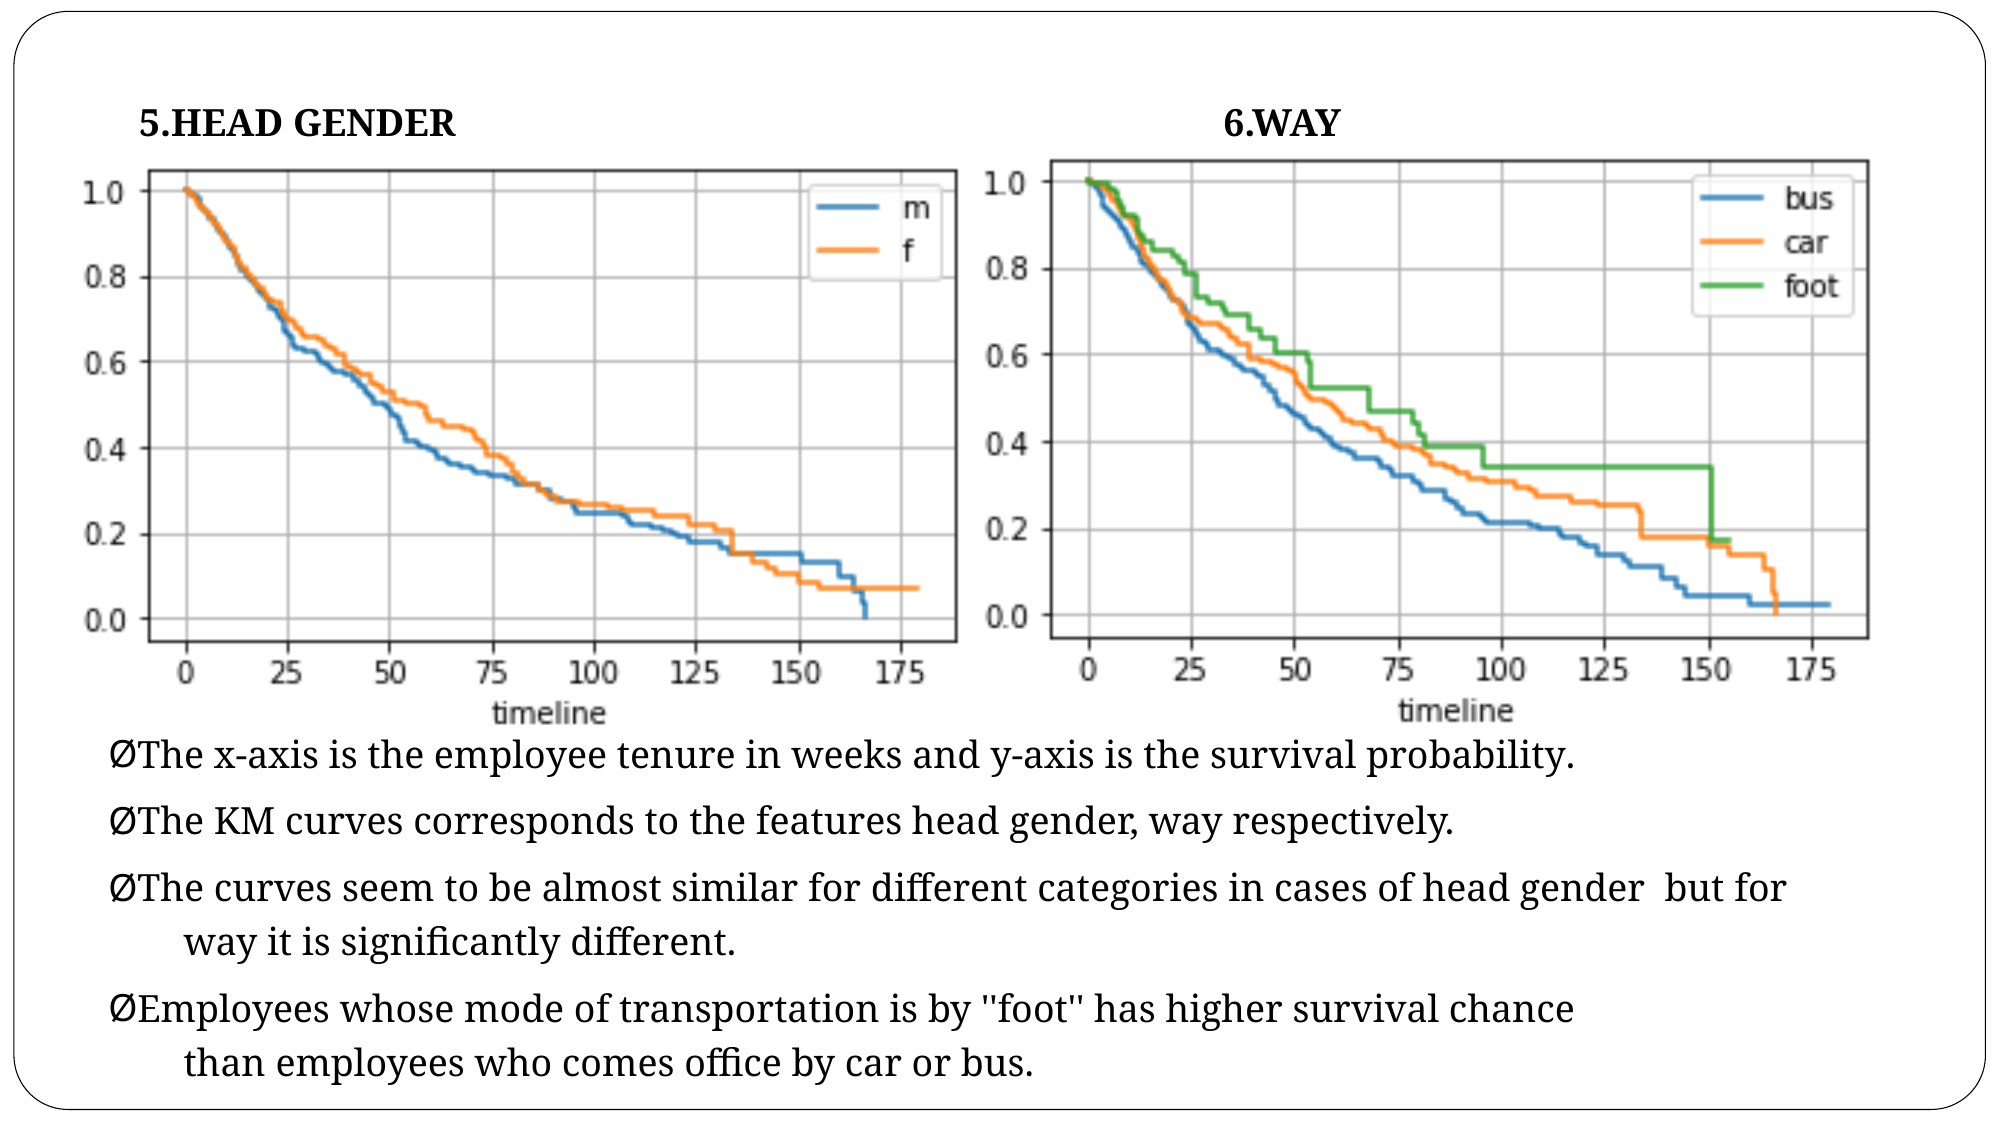

5.HEAD GENDER                                                                               6.WAY
The x-axis is the employee tenure in weeks and y-axis is the survival probability.
The KM curves corresponds to the features head gender, way respectively.
The curves seem to be almost similar for different categories in cases of head gender  but for way it is significantly different.
Employees whose mode of transportation is by ''foot'' has higher survival chance than employees who comes office by car or bus.